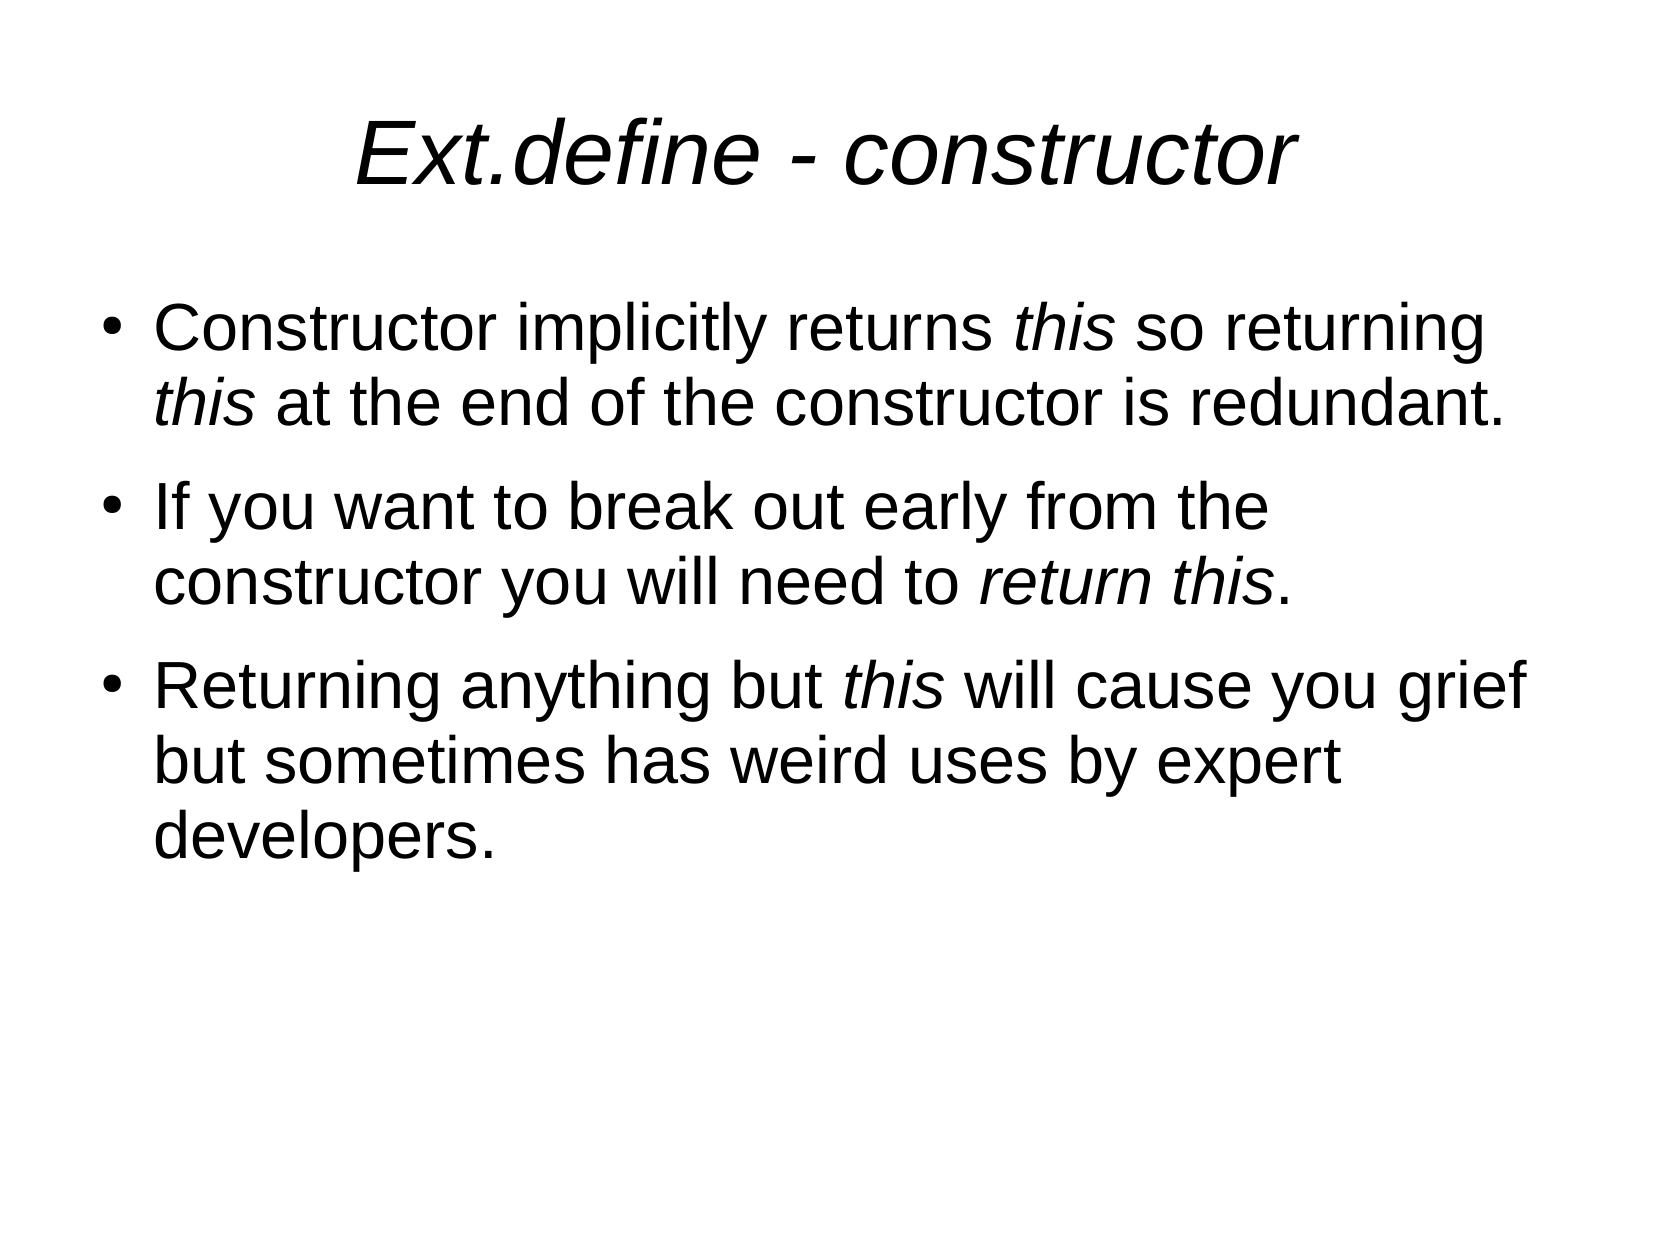

# Ext.define - constructor
Constructor implicitly returns this so returning this at the end of the constructor is redundant.
If you want to break out early from the constructor you will need to return this.
Returning anything but this will cause you grief but sometimes has weird uses by expert developers.